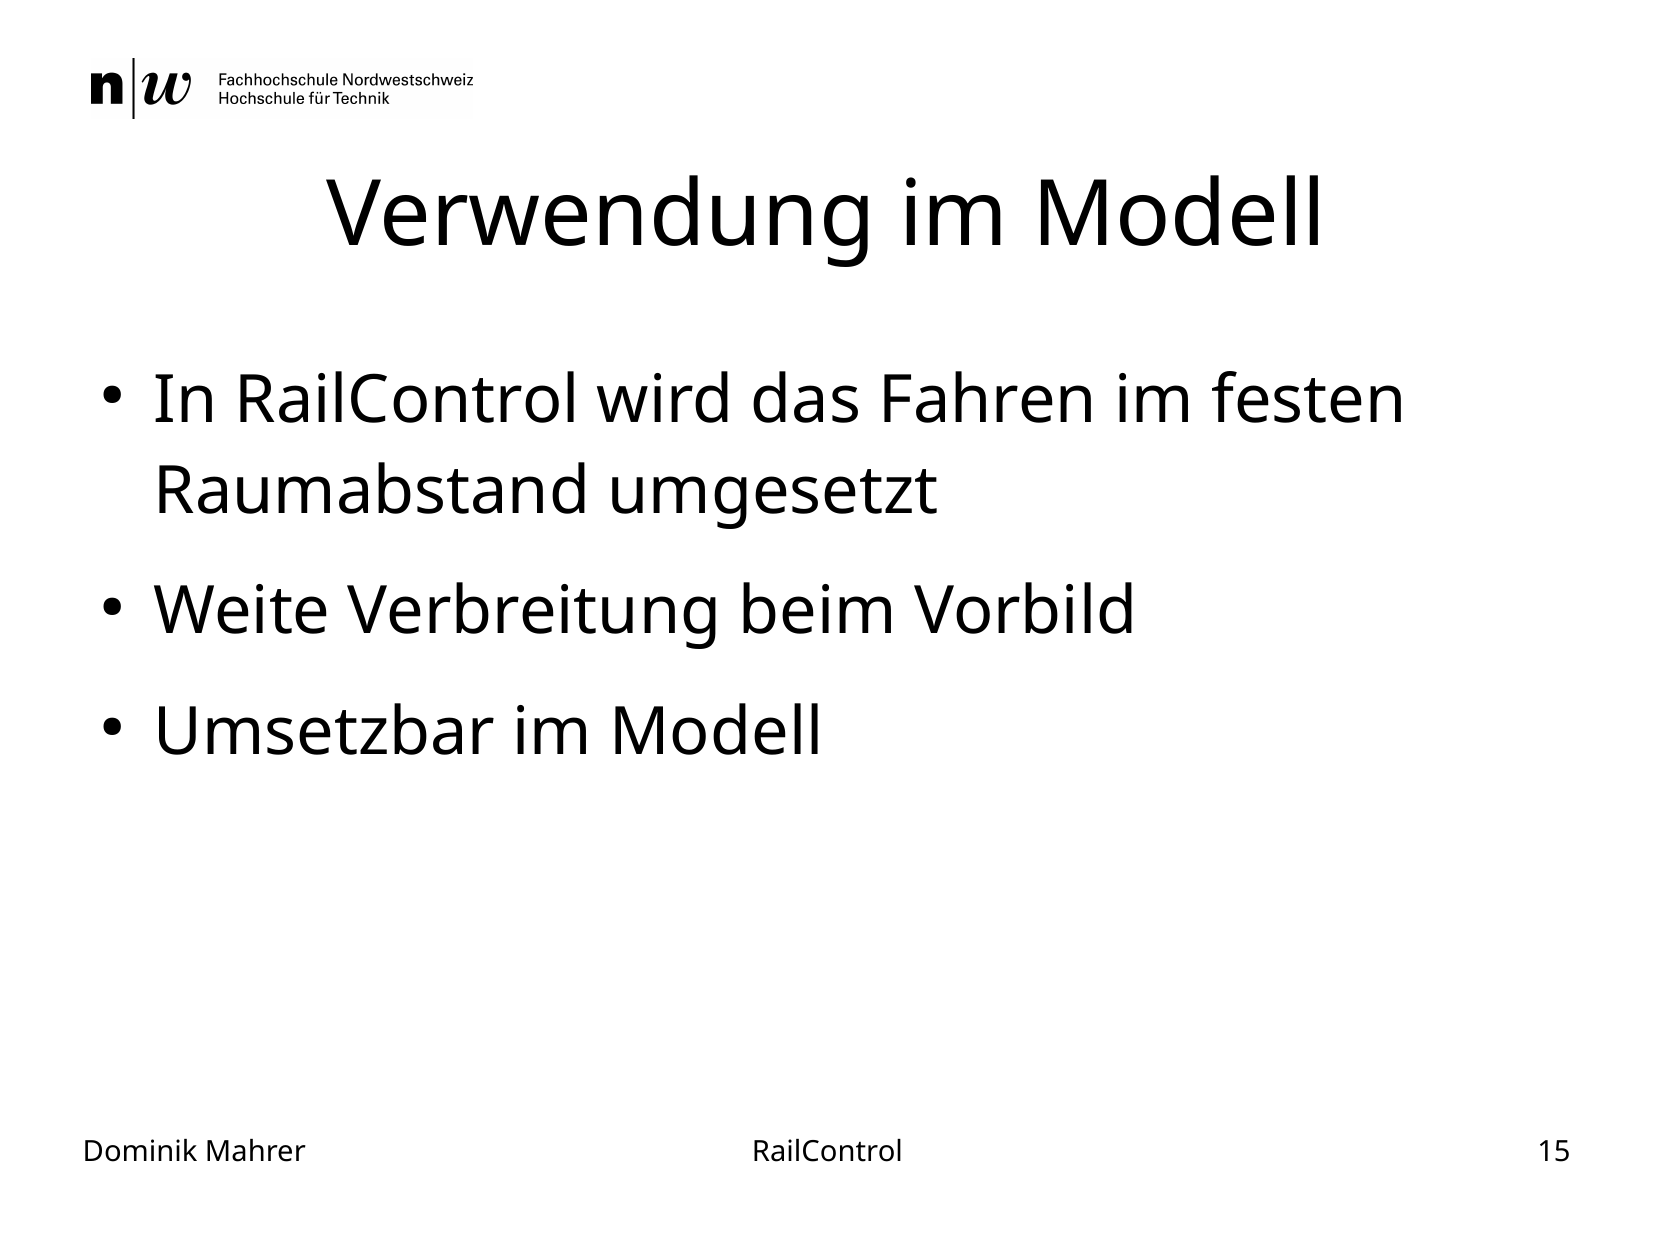

# Verwendung im Modell
In RailControl wird das Fahren im festen Raumabstand umgesetzt
Weite Verbreitung beim Vorbild
Umsetzbar im Modell
Dominik Mahrer
RailControl
15